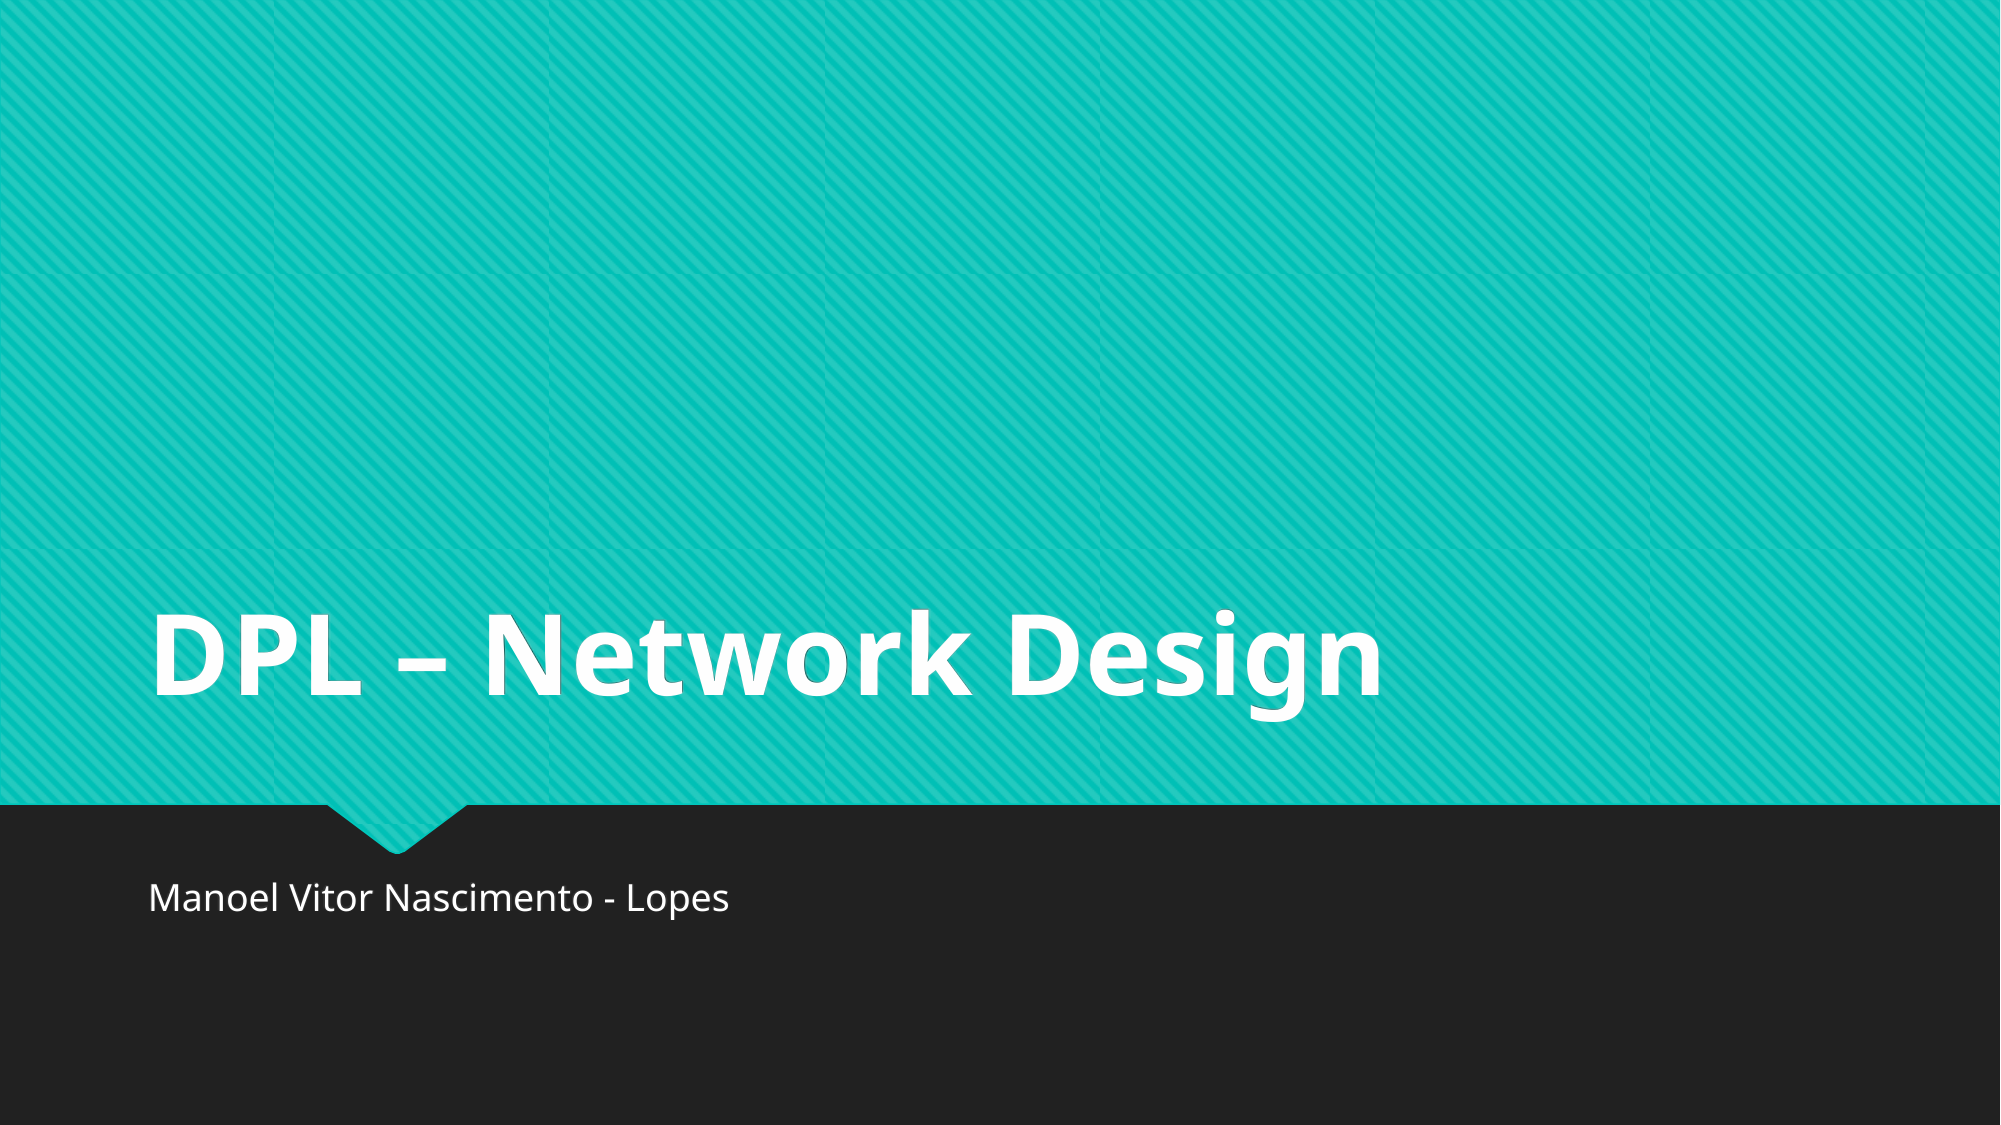

# DPL – Network Design
Manoel Vitor Nascimento - Lopes